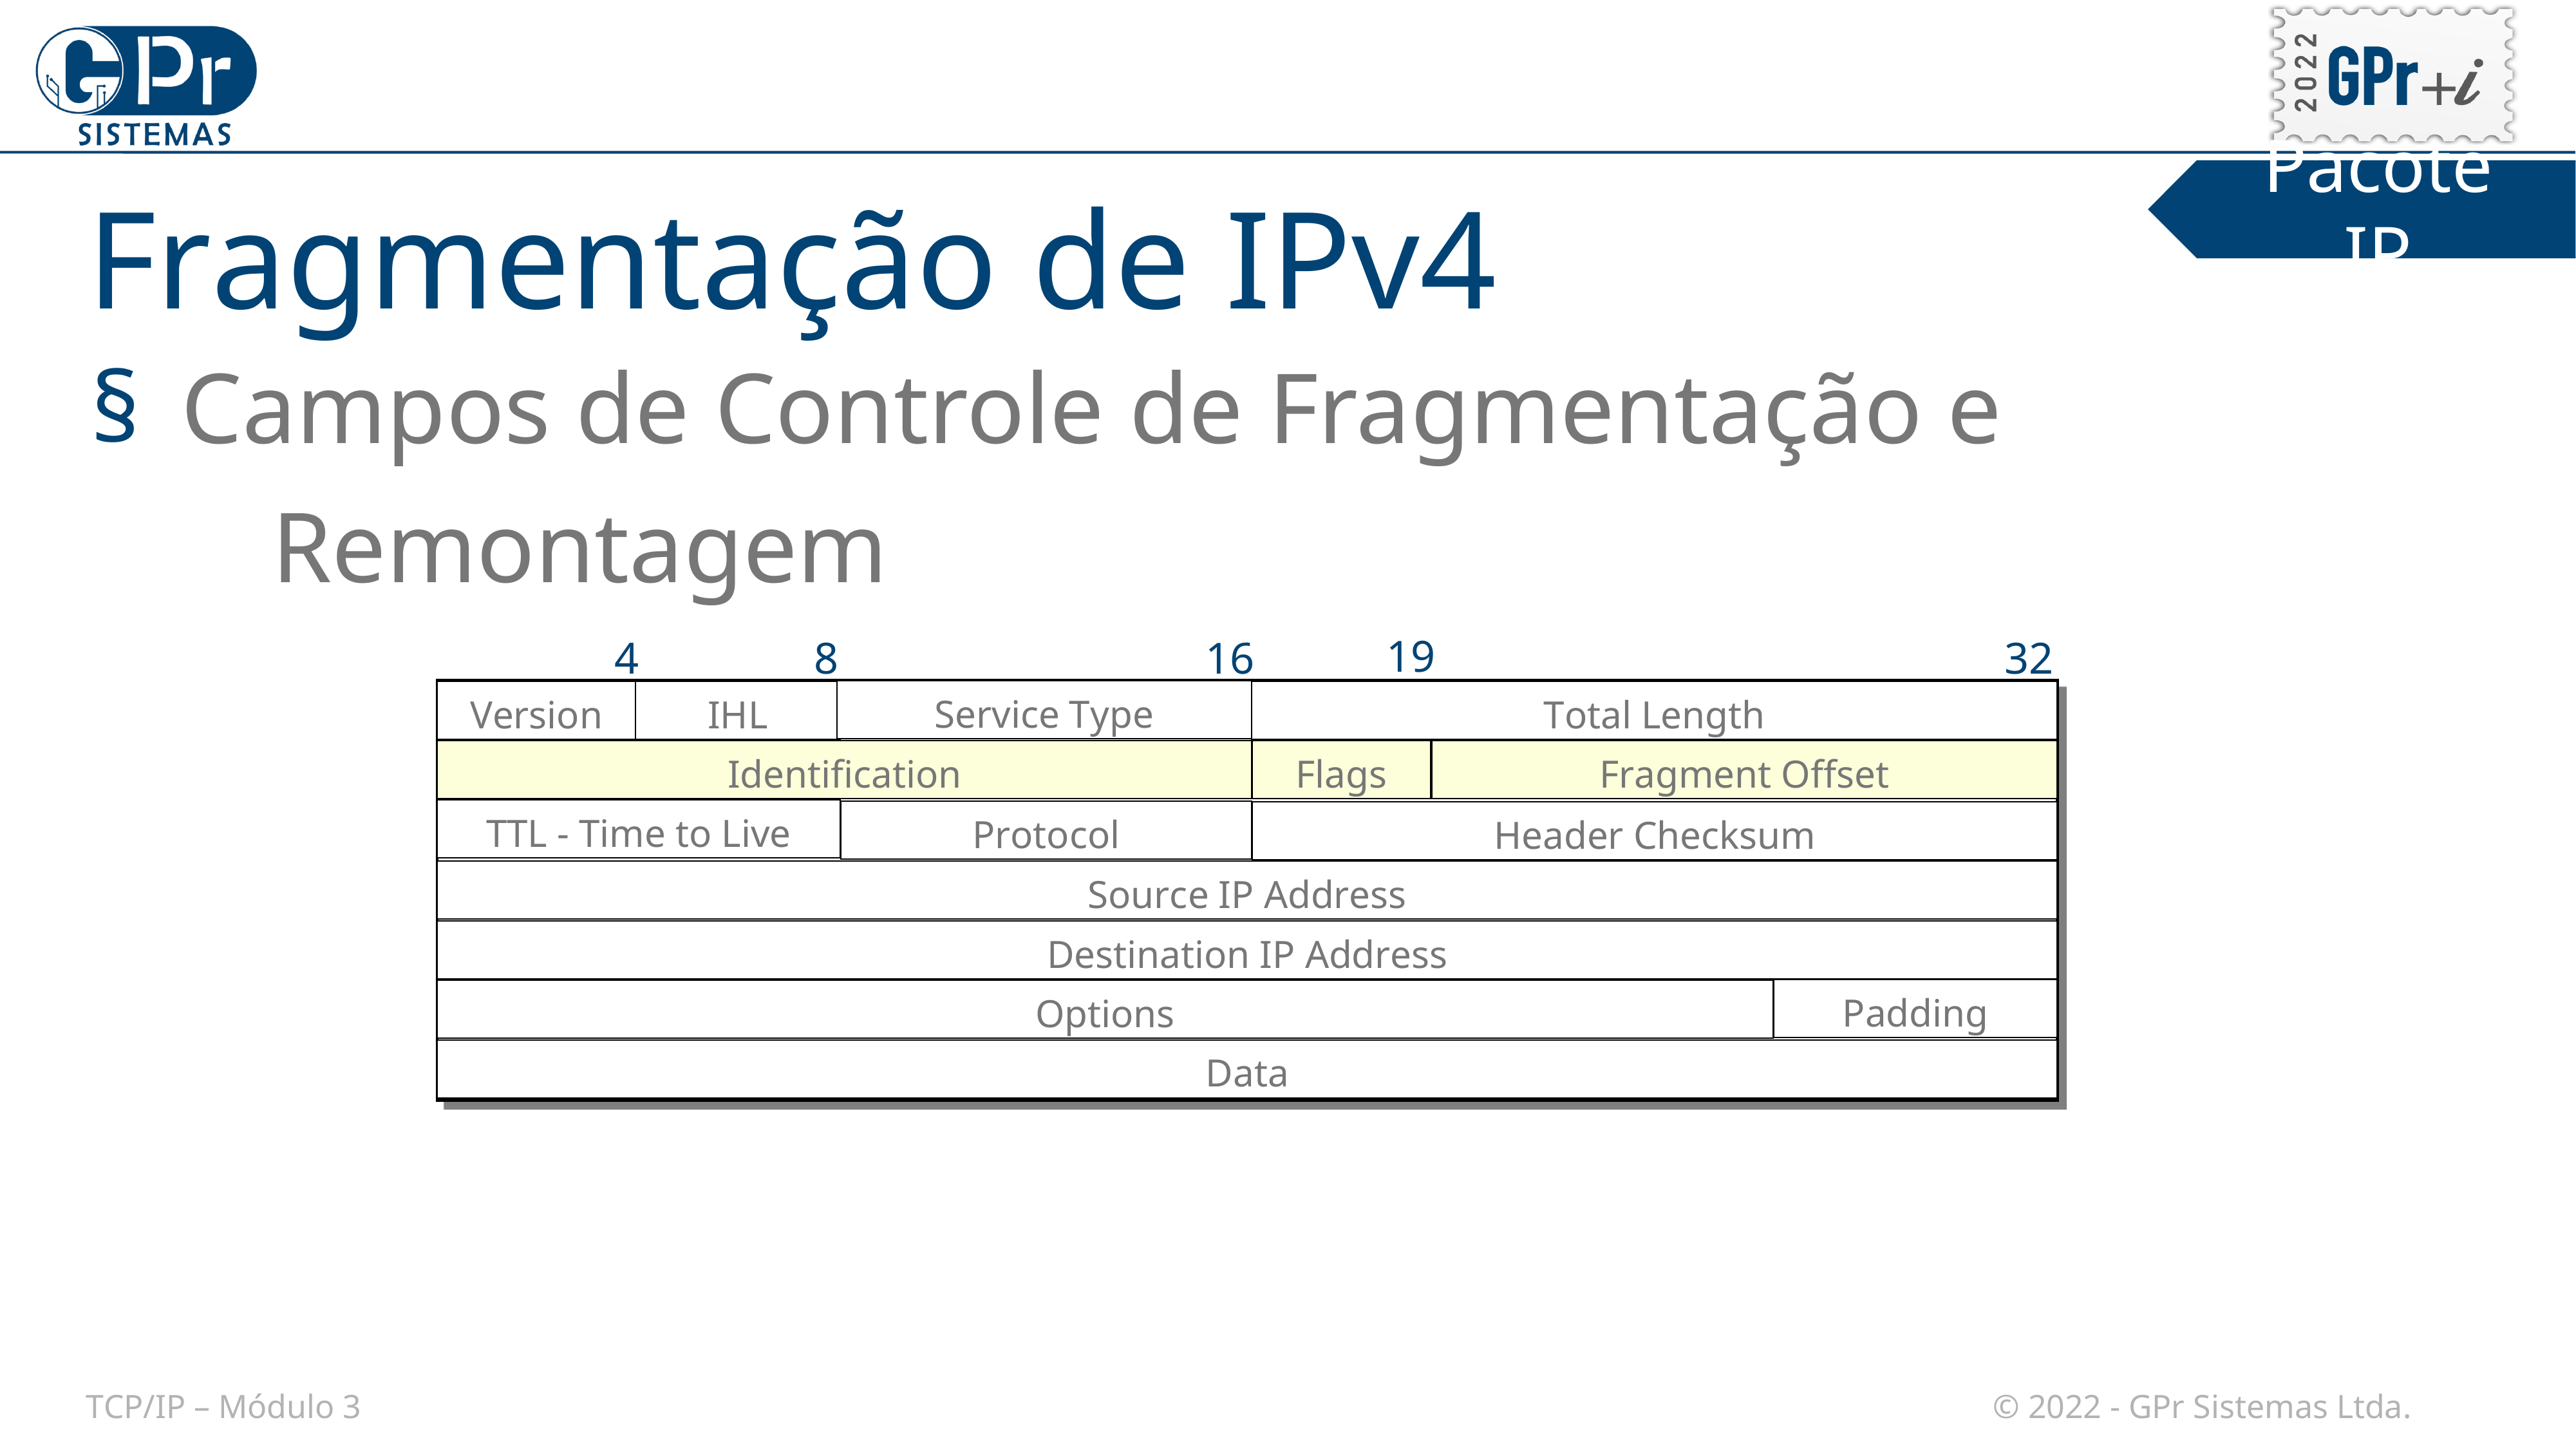

Pacote IP
Fragmentação de IPv4
# Campos de Controle de Fragmentação e Remontagem
19
16
32
4
8
Service Type
Version
IHL
Total Length
Identification
Flags
Fragment Offset
TTL - Time to Live
Protocol
Header Checksum
Source IP Address
Destination IP Address
Padding
Options
Data